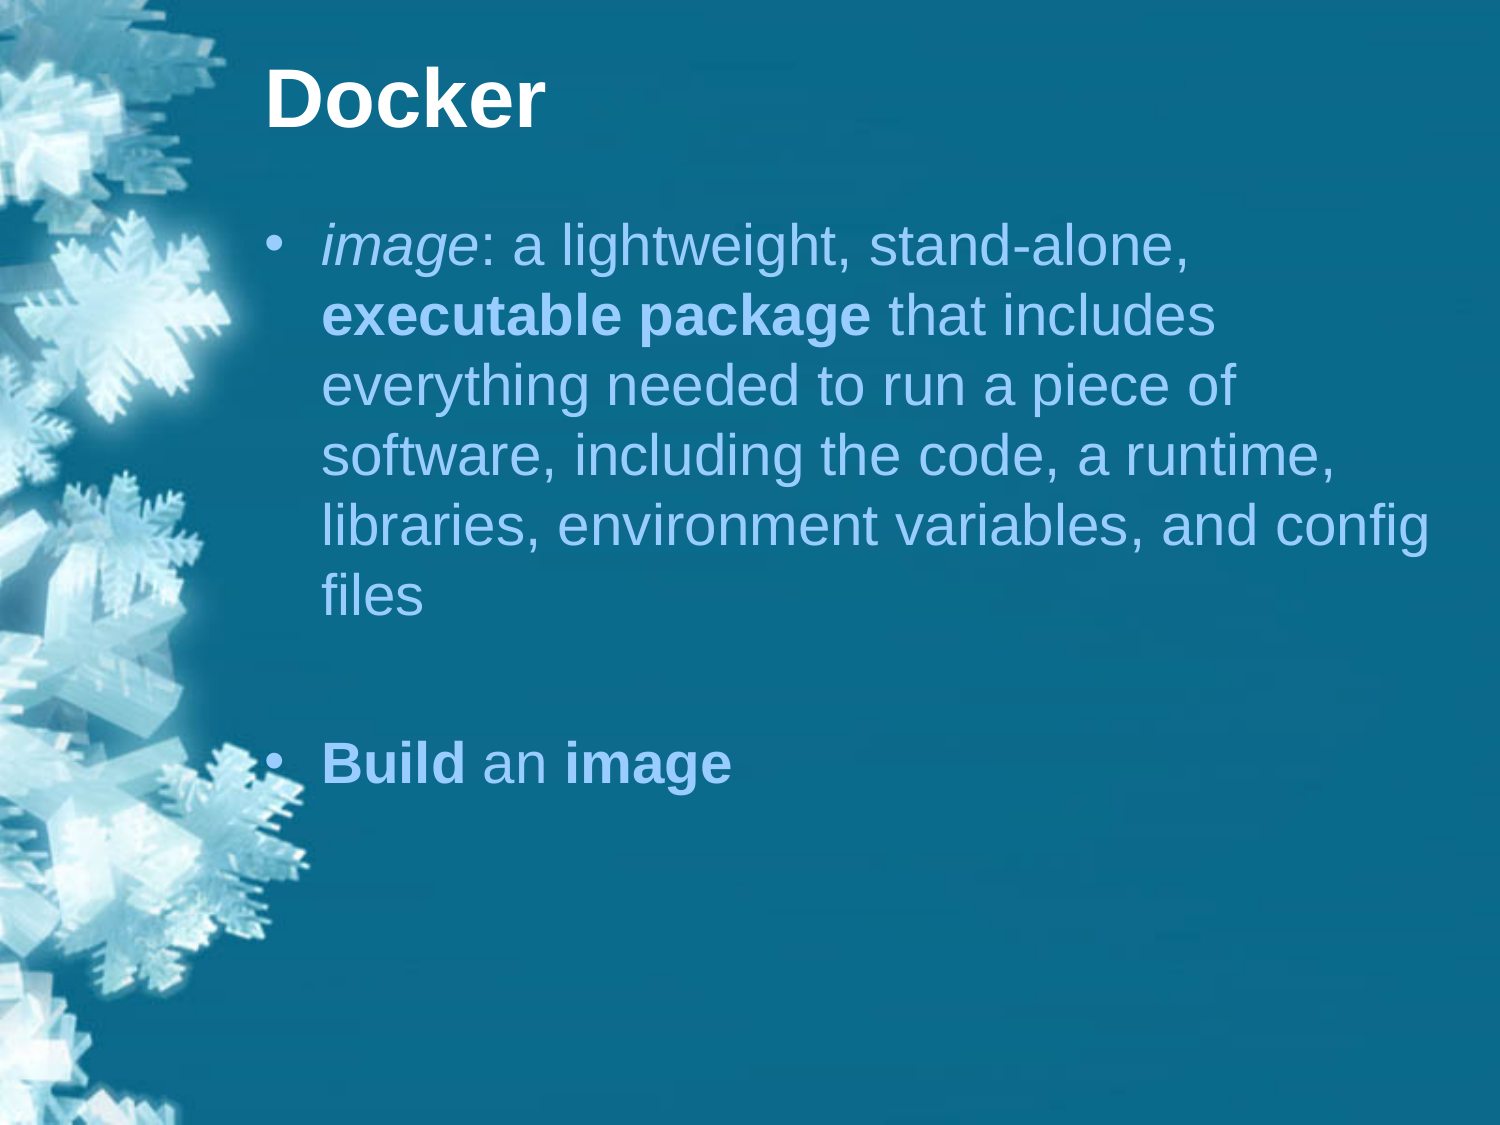

# Docker
image: a lightweight, stand-alone, executable package that includes everything needed to run a piece of software, including the code, a runtime, libraries, environment variables, and config files
Build an image